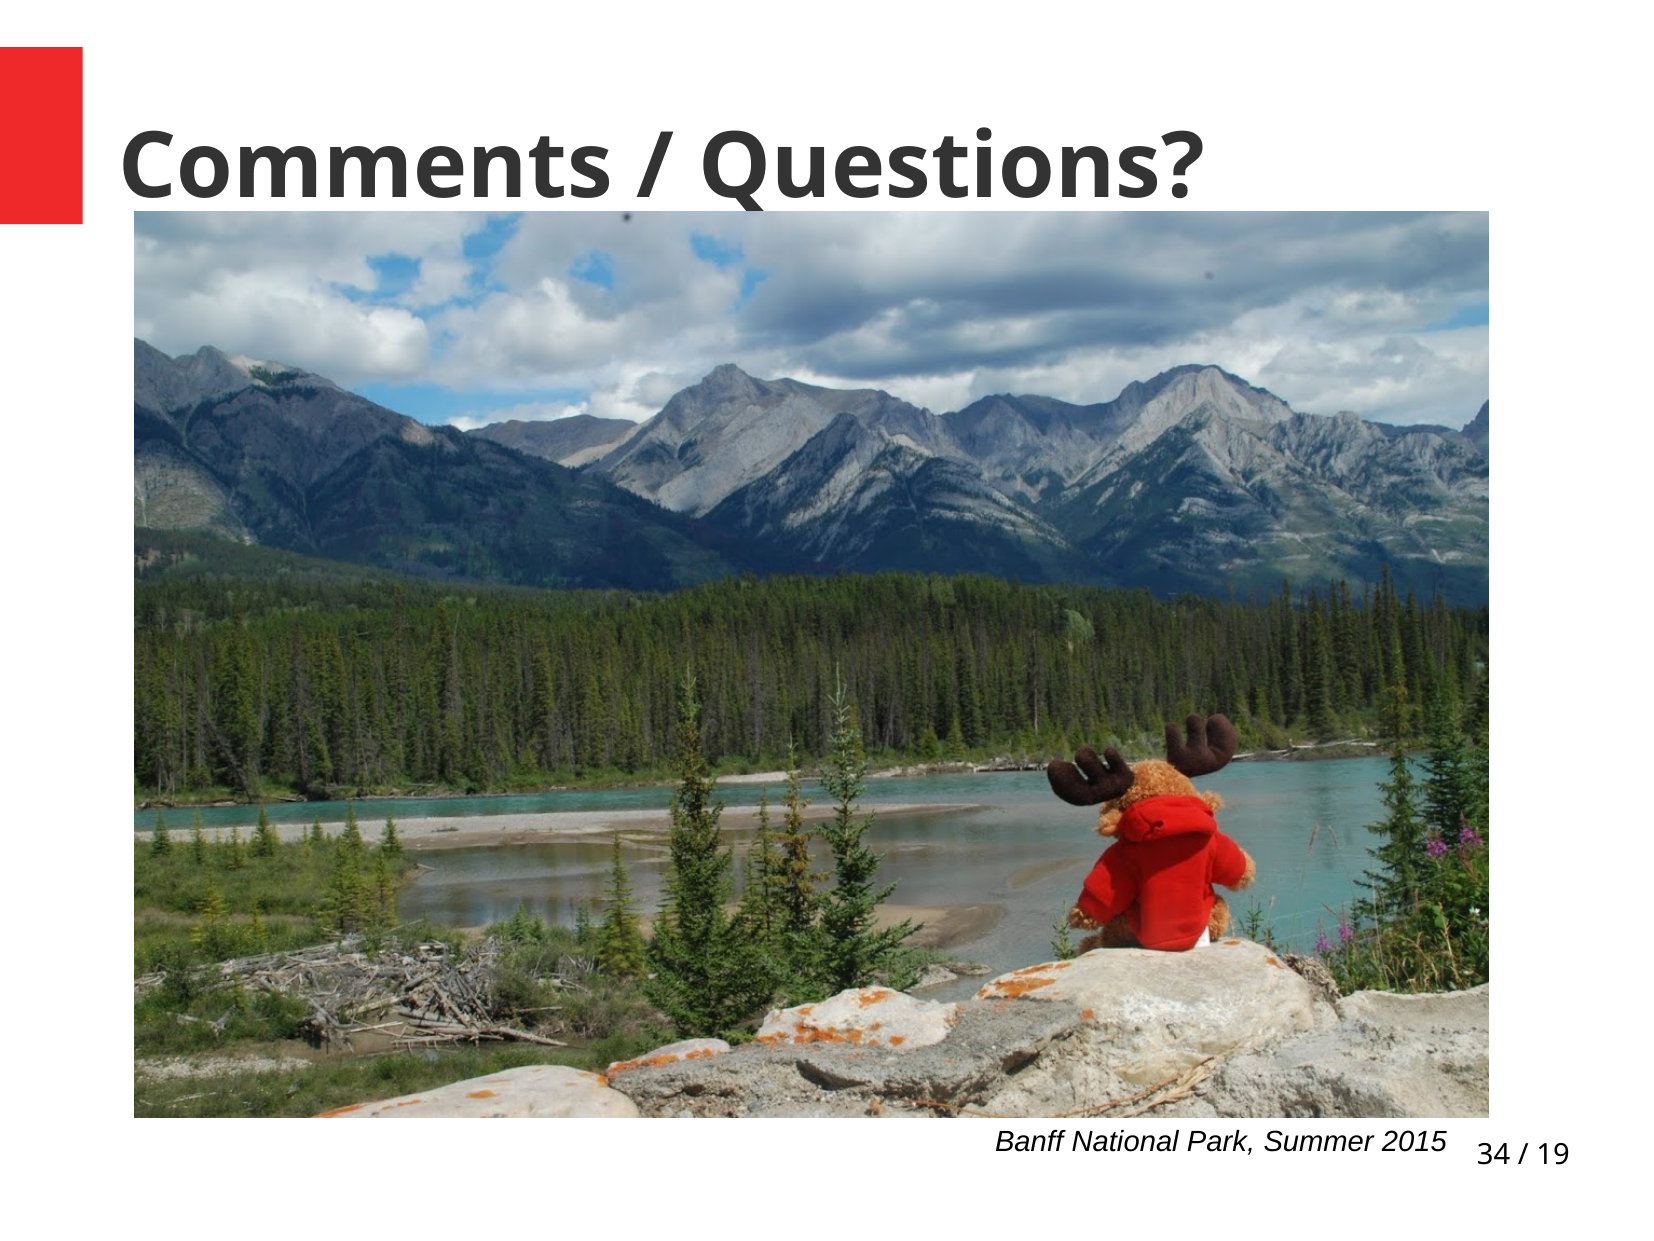

# Comments / Questions?
Banff National Park, Summer 2015
34